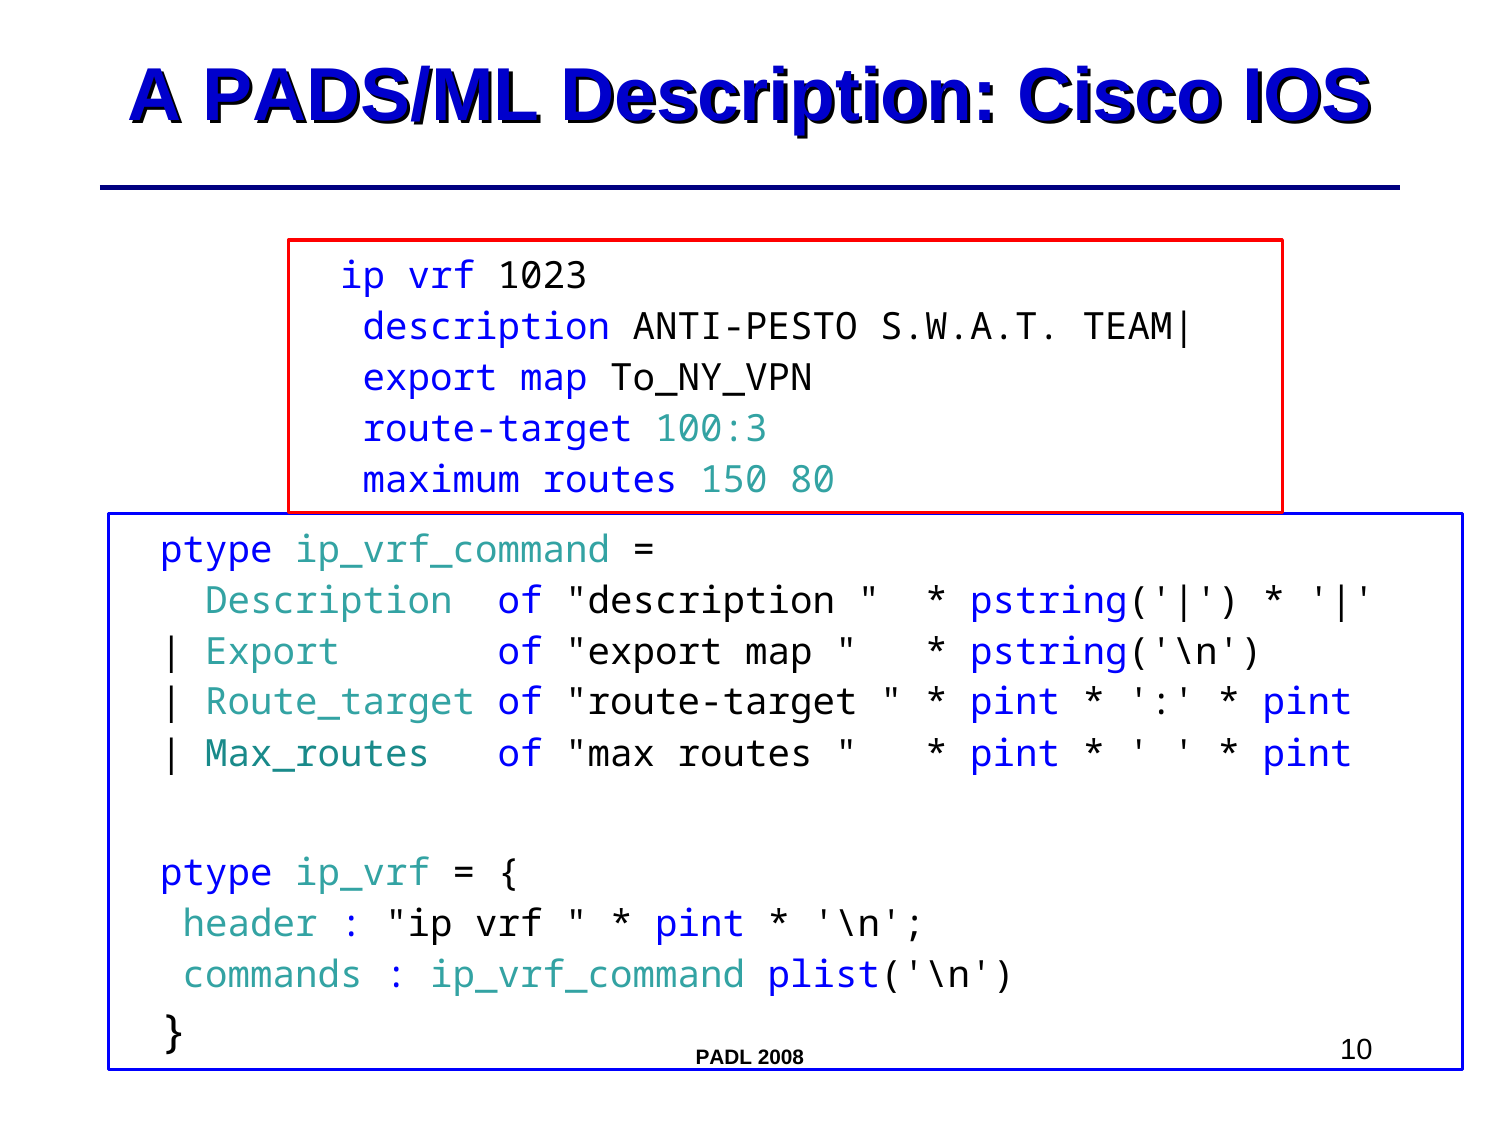

# A PADS/ML Description: Cisco IOS
ip vrf 1023
 description ANTI-PESTO S.W.A.T. TEAM|
 export map To_NY_VPN
 route-target 100:3
 maximum routes 150 80
ptype ip_vrf_command =
 Description of "description " * pstring('|') * '|'
| Export of "export map " * pstring('\n')
| Route_target of "route-target " * pint * ':' * pint
| Max_routes of "max routes " * pint * ' ' * pint
ptype ip_vrf = {
 header : "ip vrf " * pint * '\n';
 commands : ip_vrf_command plist('\n')
}
10